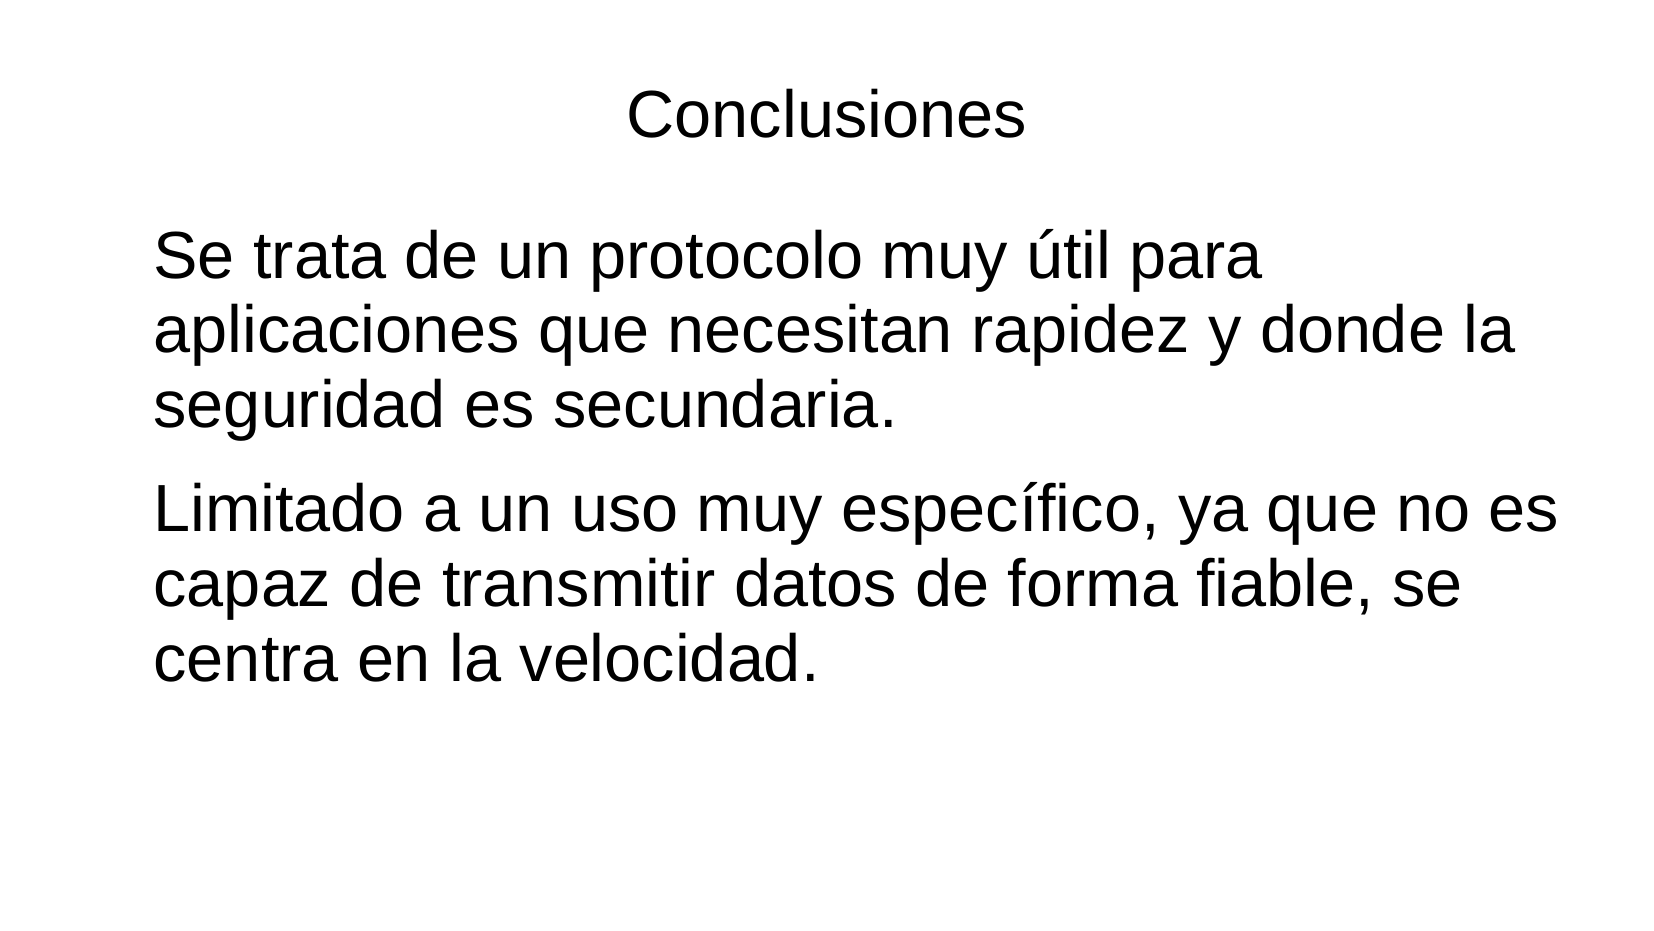

# Conclusiones
Se trata de un protocolo muy útil para aplicaciones que necesitan rapidez y donde la seguridad es secundaria.
Limitado a un uso muy específico, ya que no es capaz de transmitir datos de forma fiable, se centra en la velocidad.